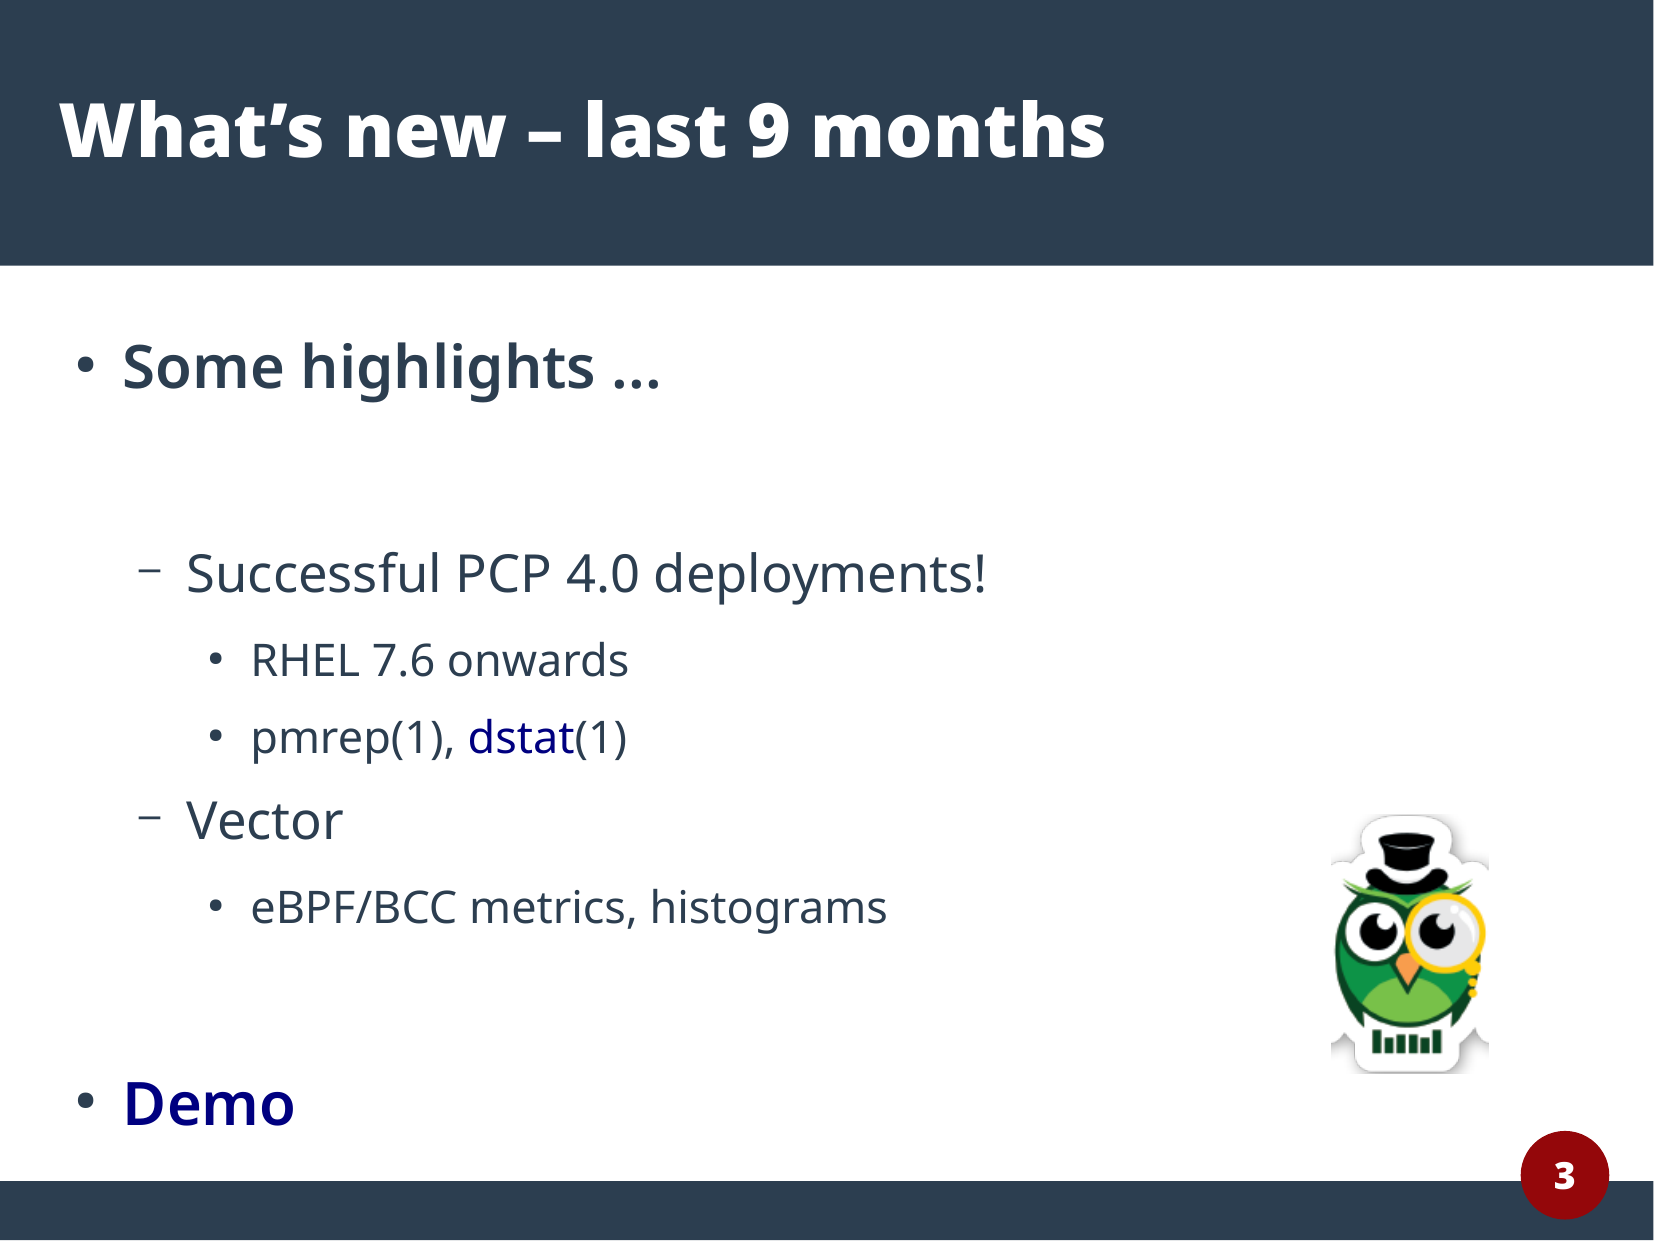

# What’s new – last 9 months
Some highlights ...
Successful PCP 4.0 deployments!
RHEL 7.6 onwards
pmrep(1), dstat(1)
Vector
eBPF/BCC metrics, histograms
Demo
3